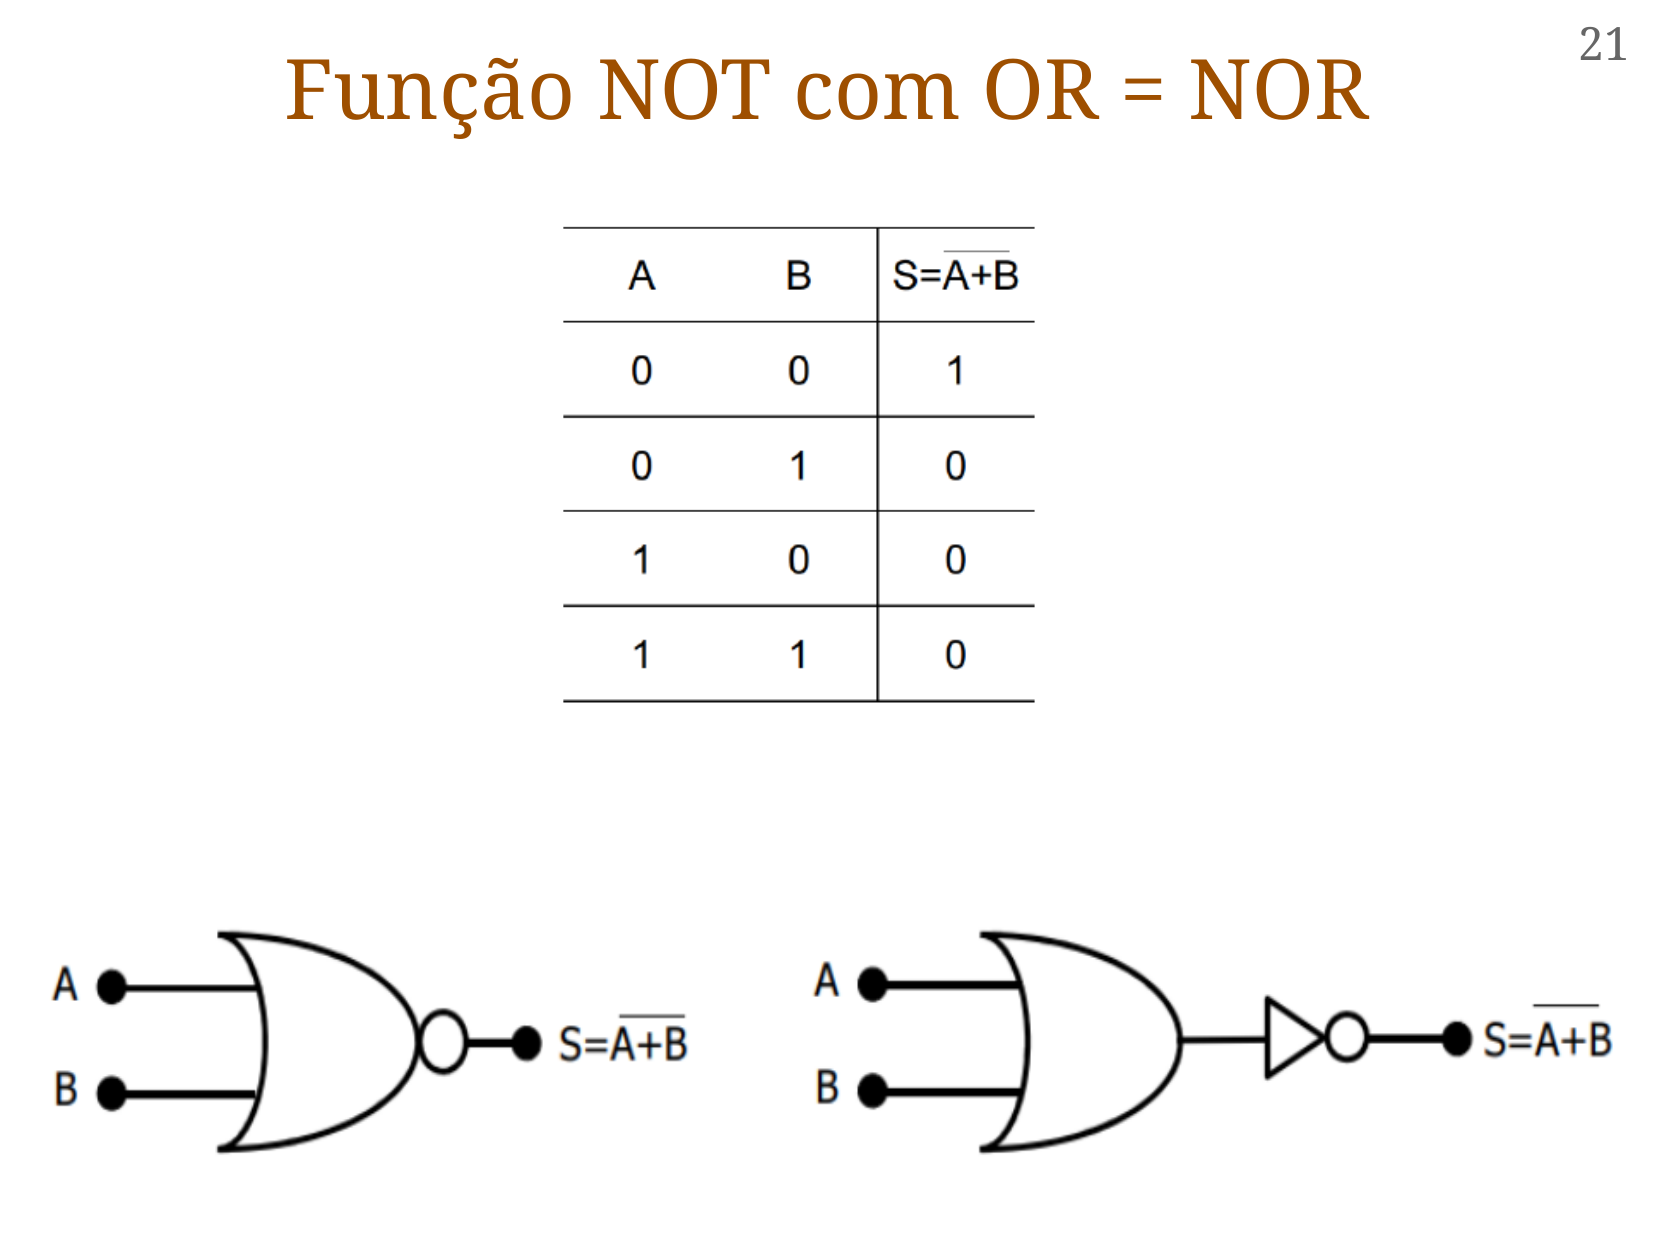

21
# Função NOT com OR = NOR